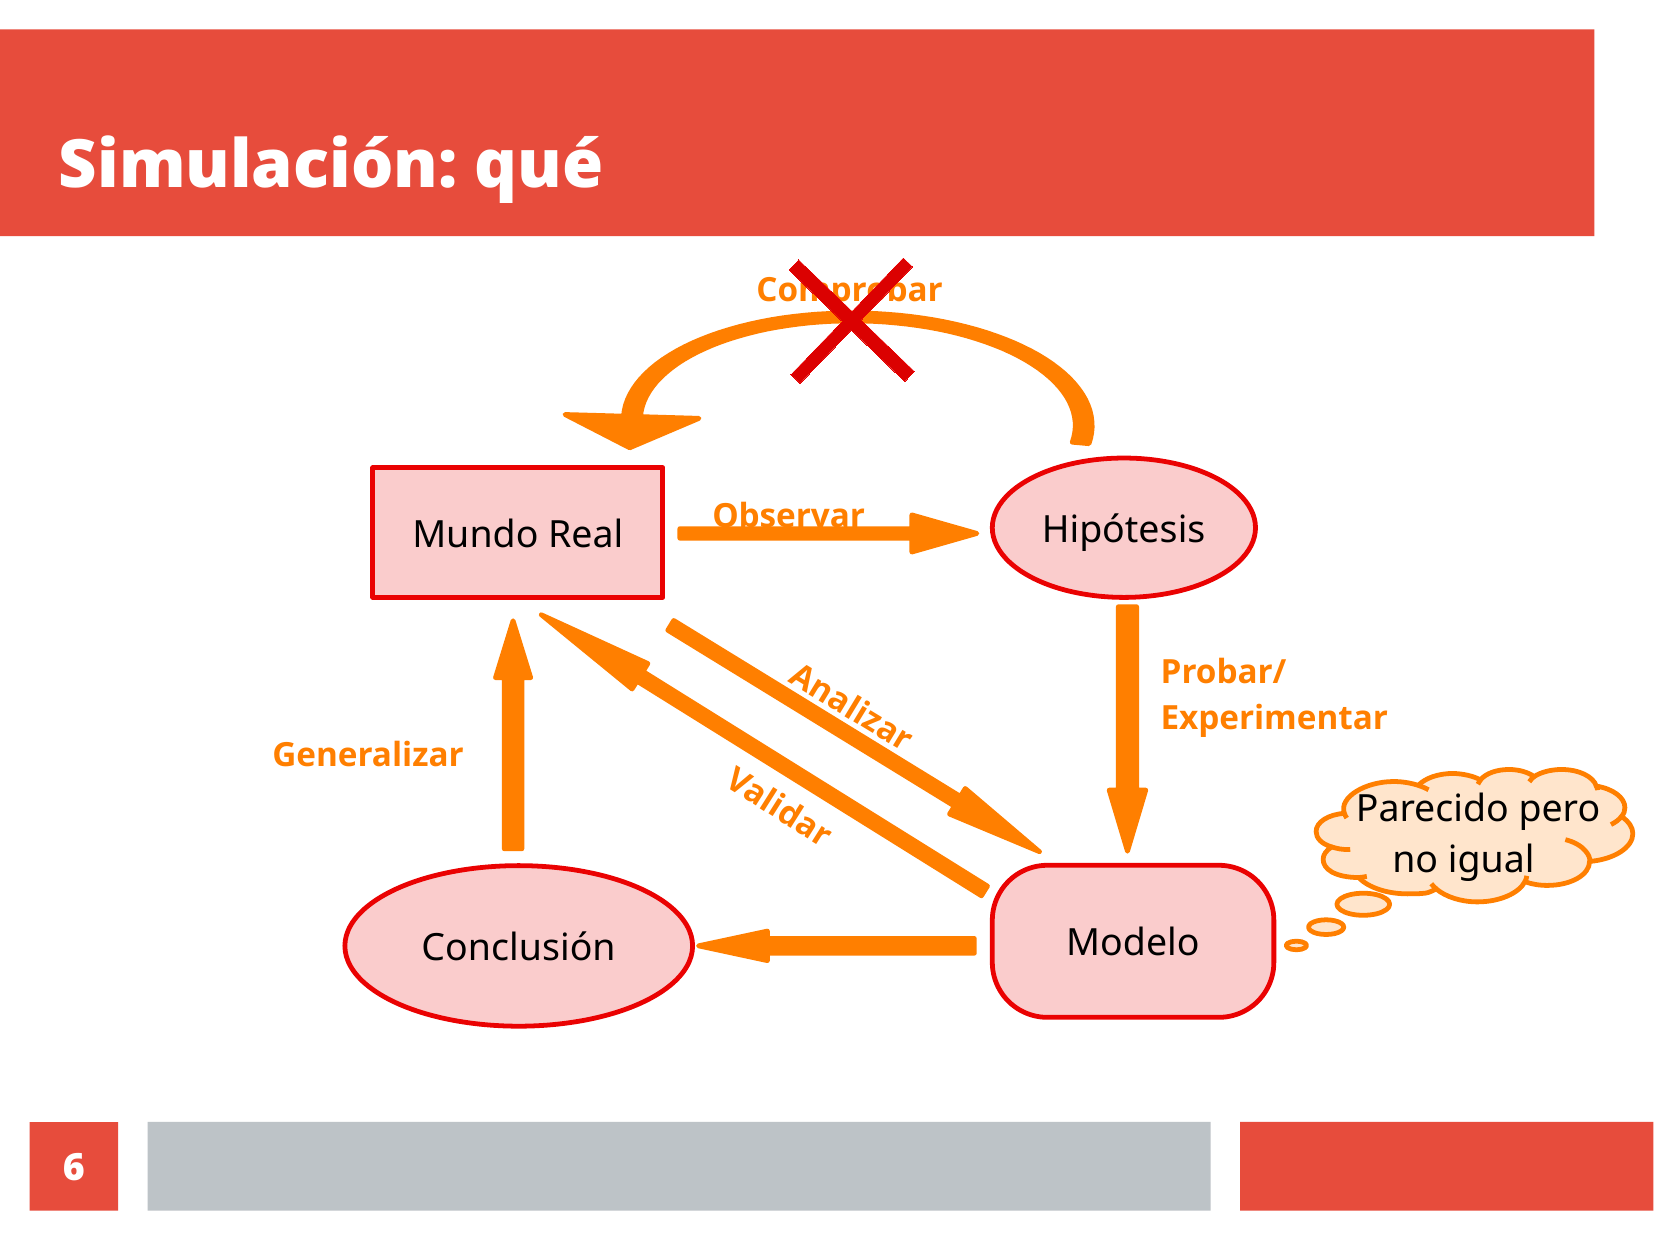

# Simulación: qué
Comprobar
Hipótesis
Mundo Real
Observar
Validar
Probar/
Experimentar
Analizar
Generalizar
 Parecido pero
no igual
Modelo
Conclusión
6